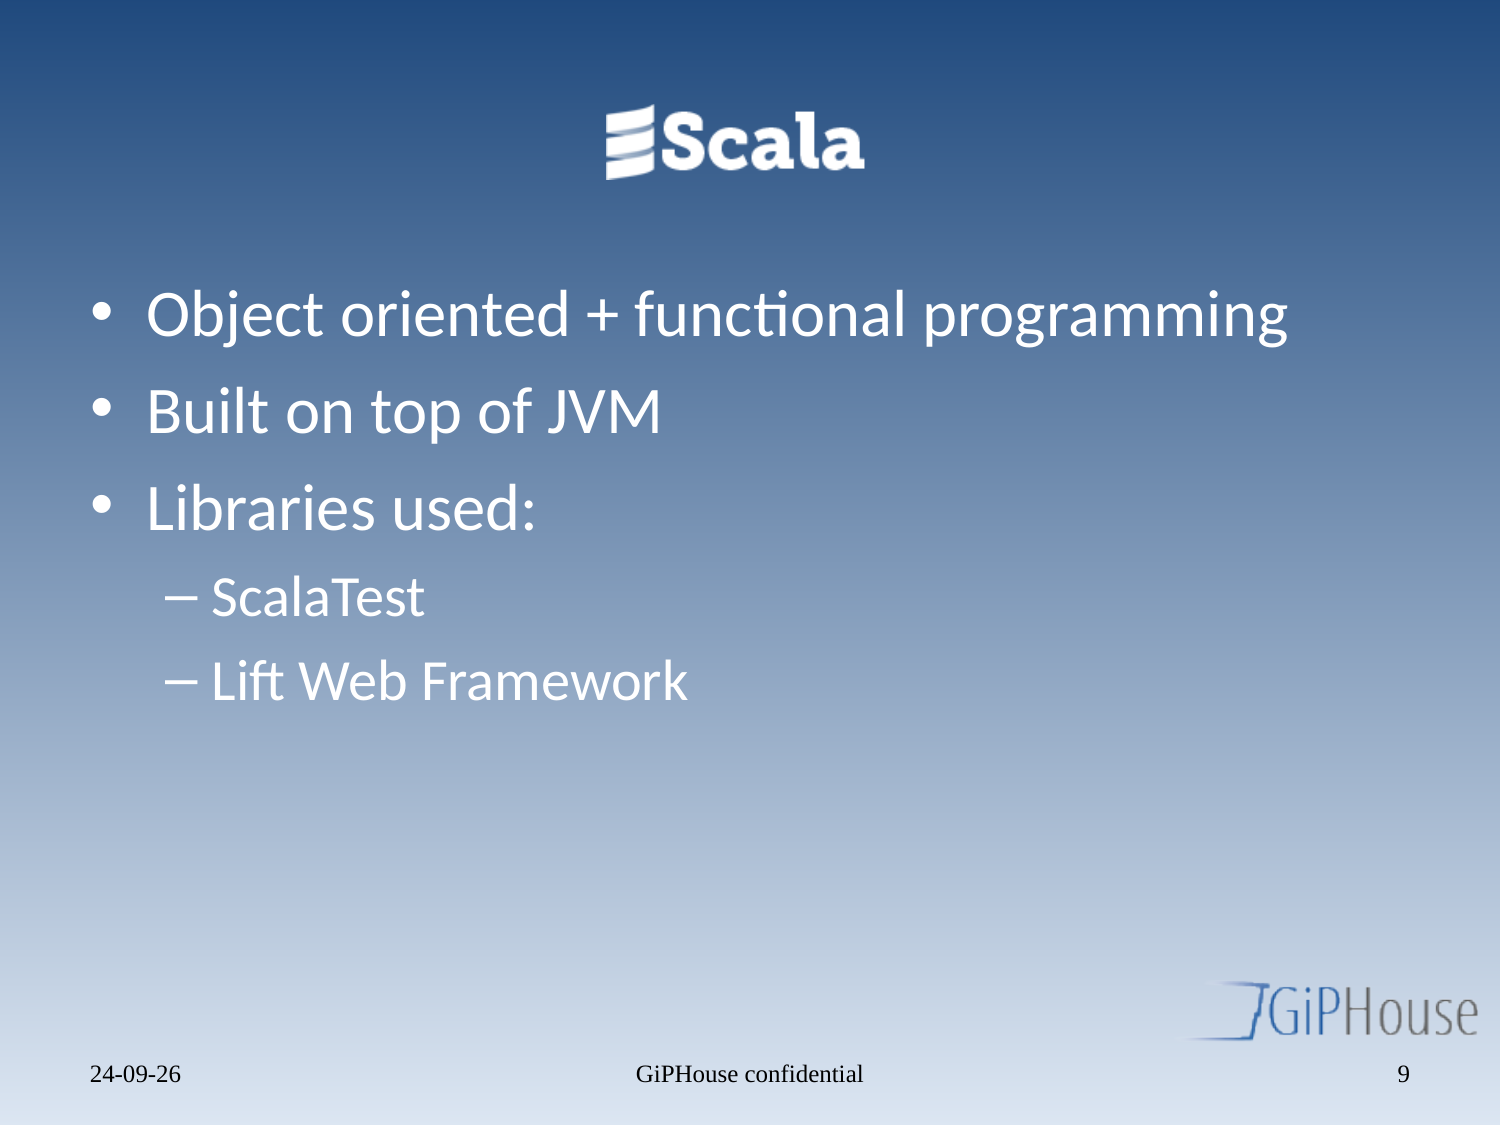

# Object oriented + functional programming
Built on top of JVM
Libraries used:
ScalaTest
Lift Web Framework
GiPHouse confidential